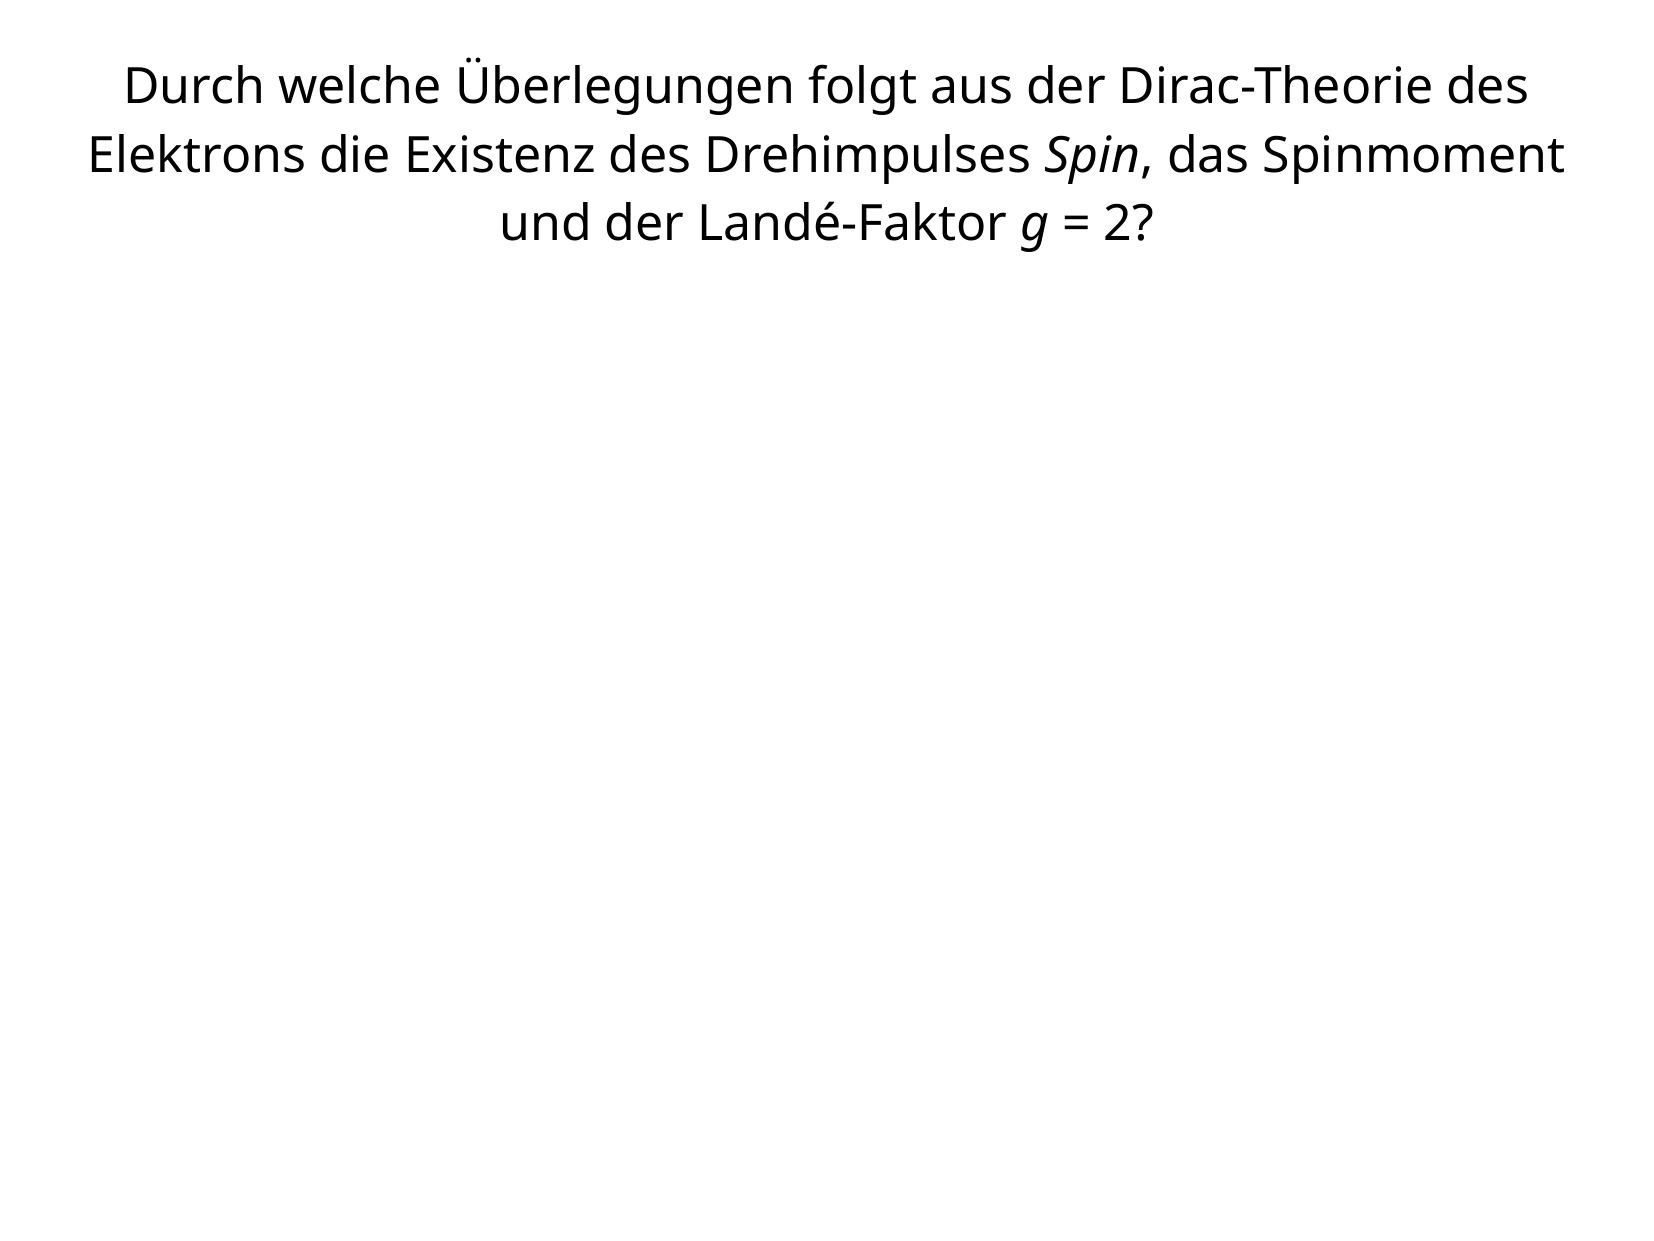

# Durch welche Überlegungen folgt aus der Dirac-Theorie des Elektrons die Existenz des Drehimpulses Spin, das Spinmoment und der Landé-Faktor g = 2?